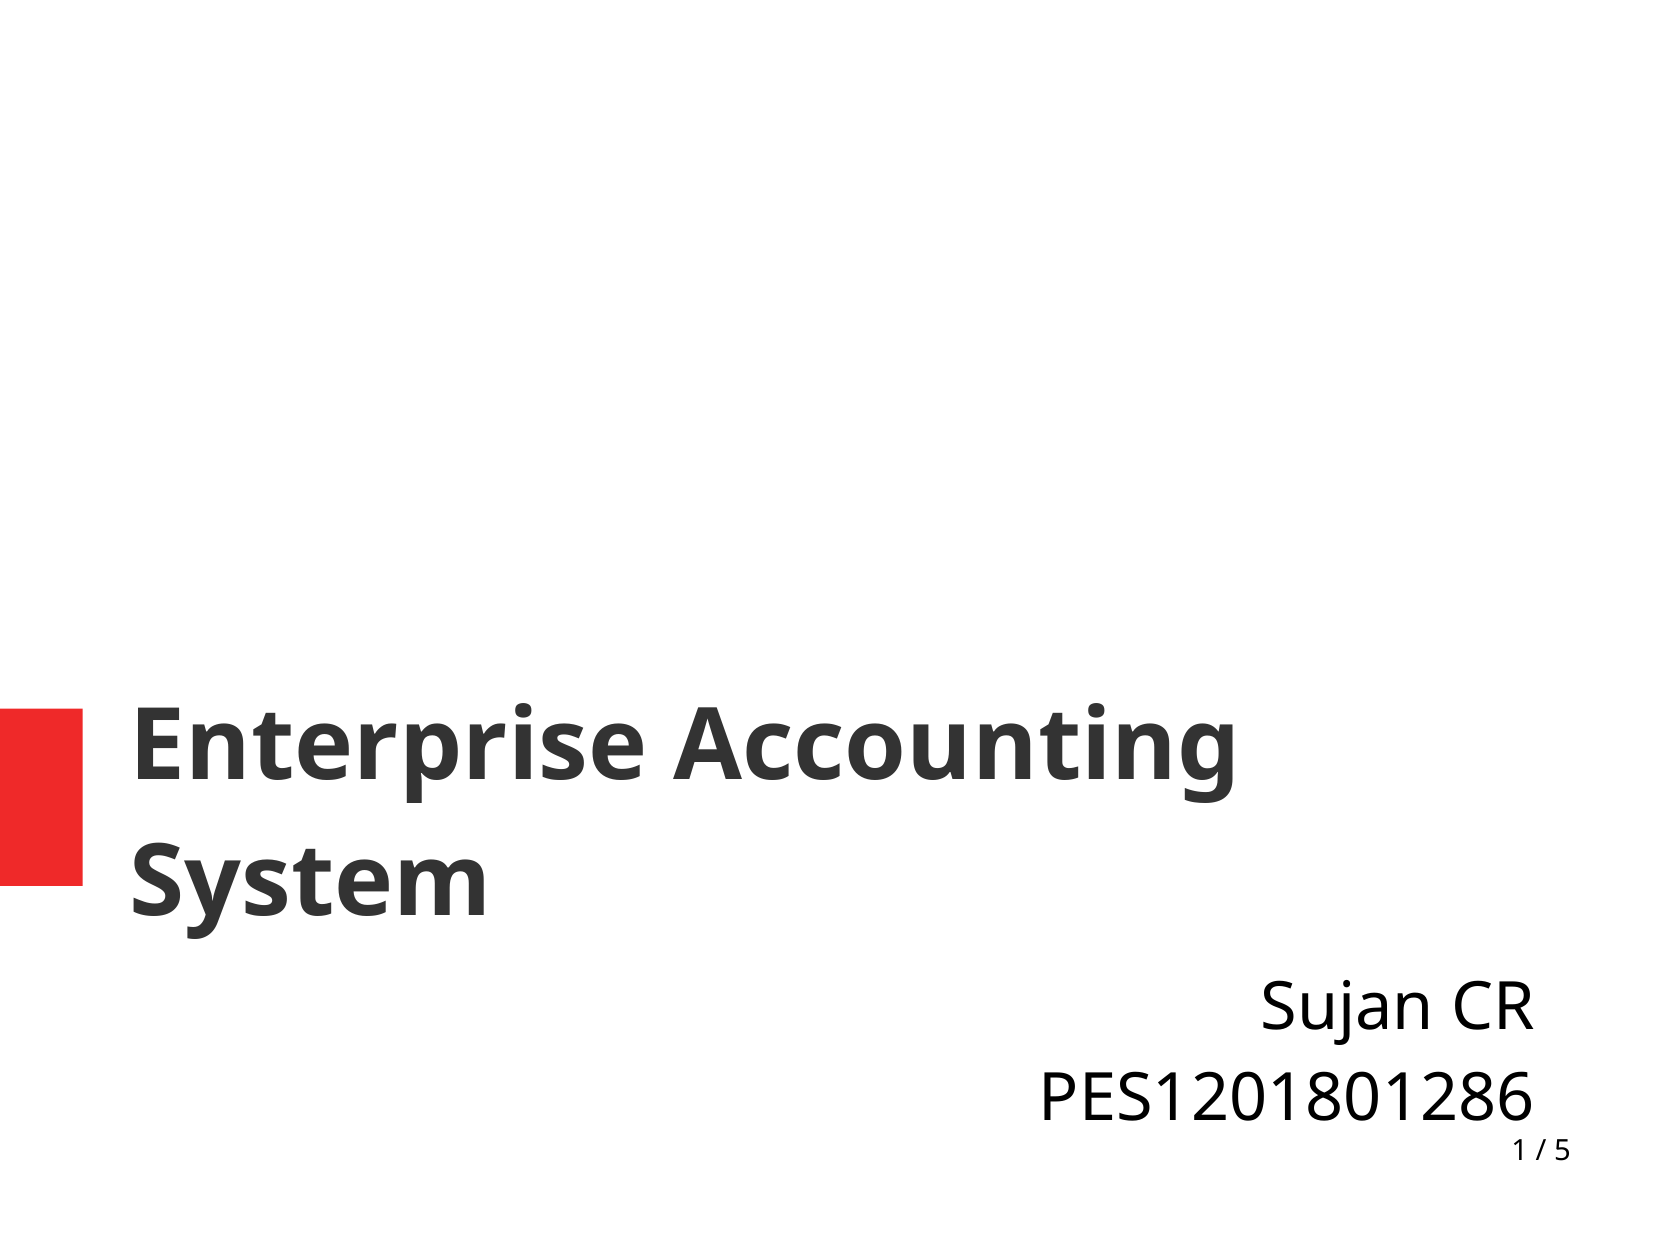

# Enterprise Accounting System
Sujan CR
PES1201801286
1